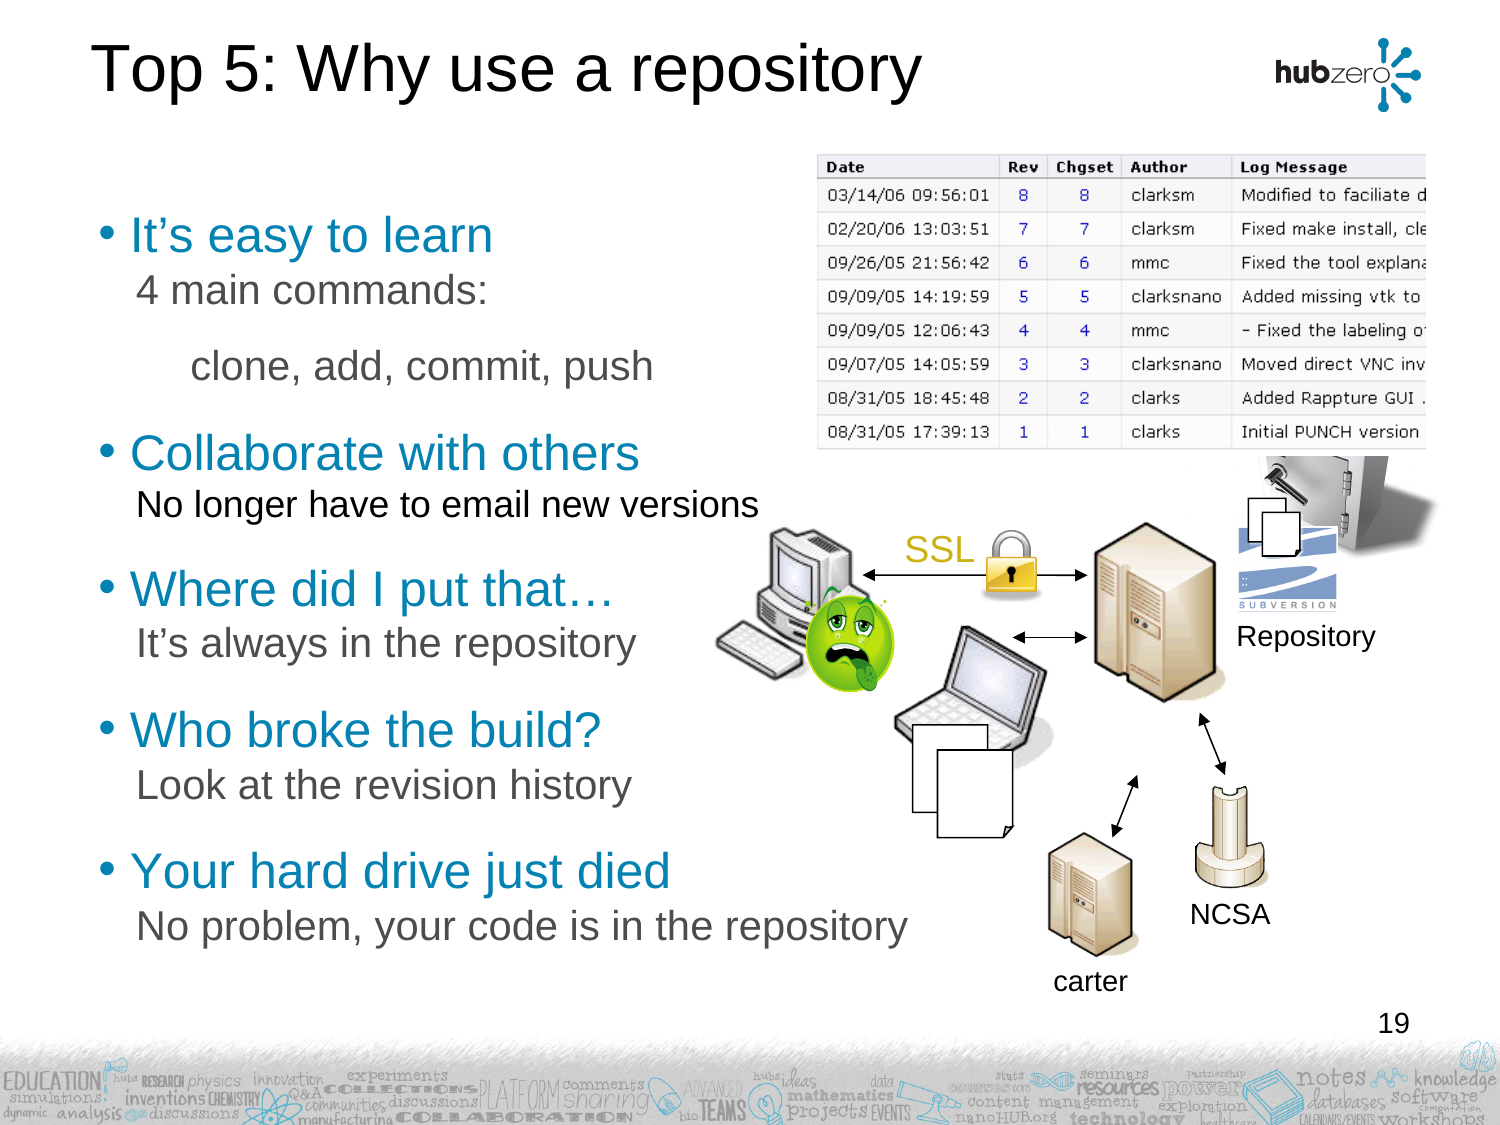

Top 5: Why use a repository
 It’s easy to learn
	4 main commands:
 clone, add, commit, push
 Collaborate with others
	No longer have to email new versions
 Where did I put that…
	It’s always in the repository
 Who broke the build?
	Look at the revision history
 Your hard drive just died
	No problem, your code is in the repository
SSL
Repository
NCSA
carter